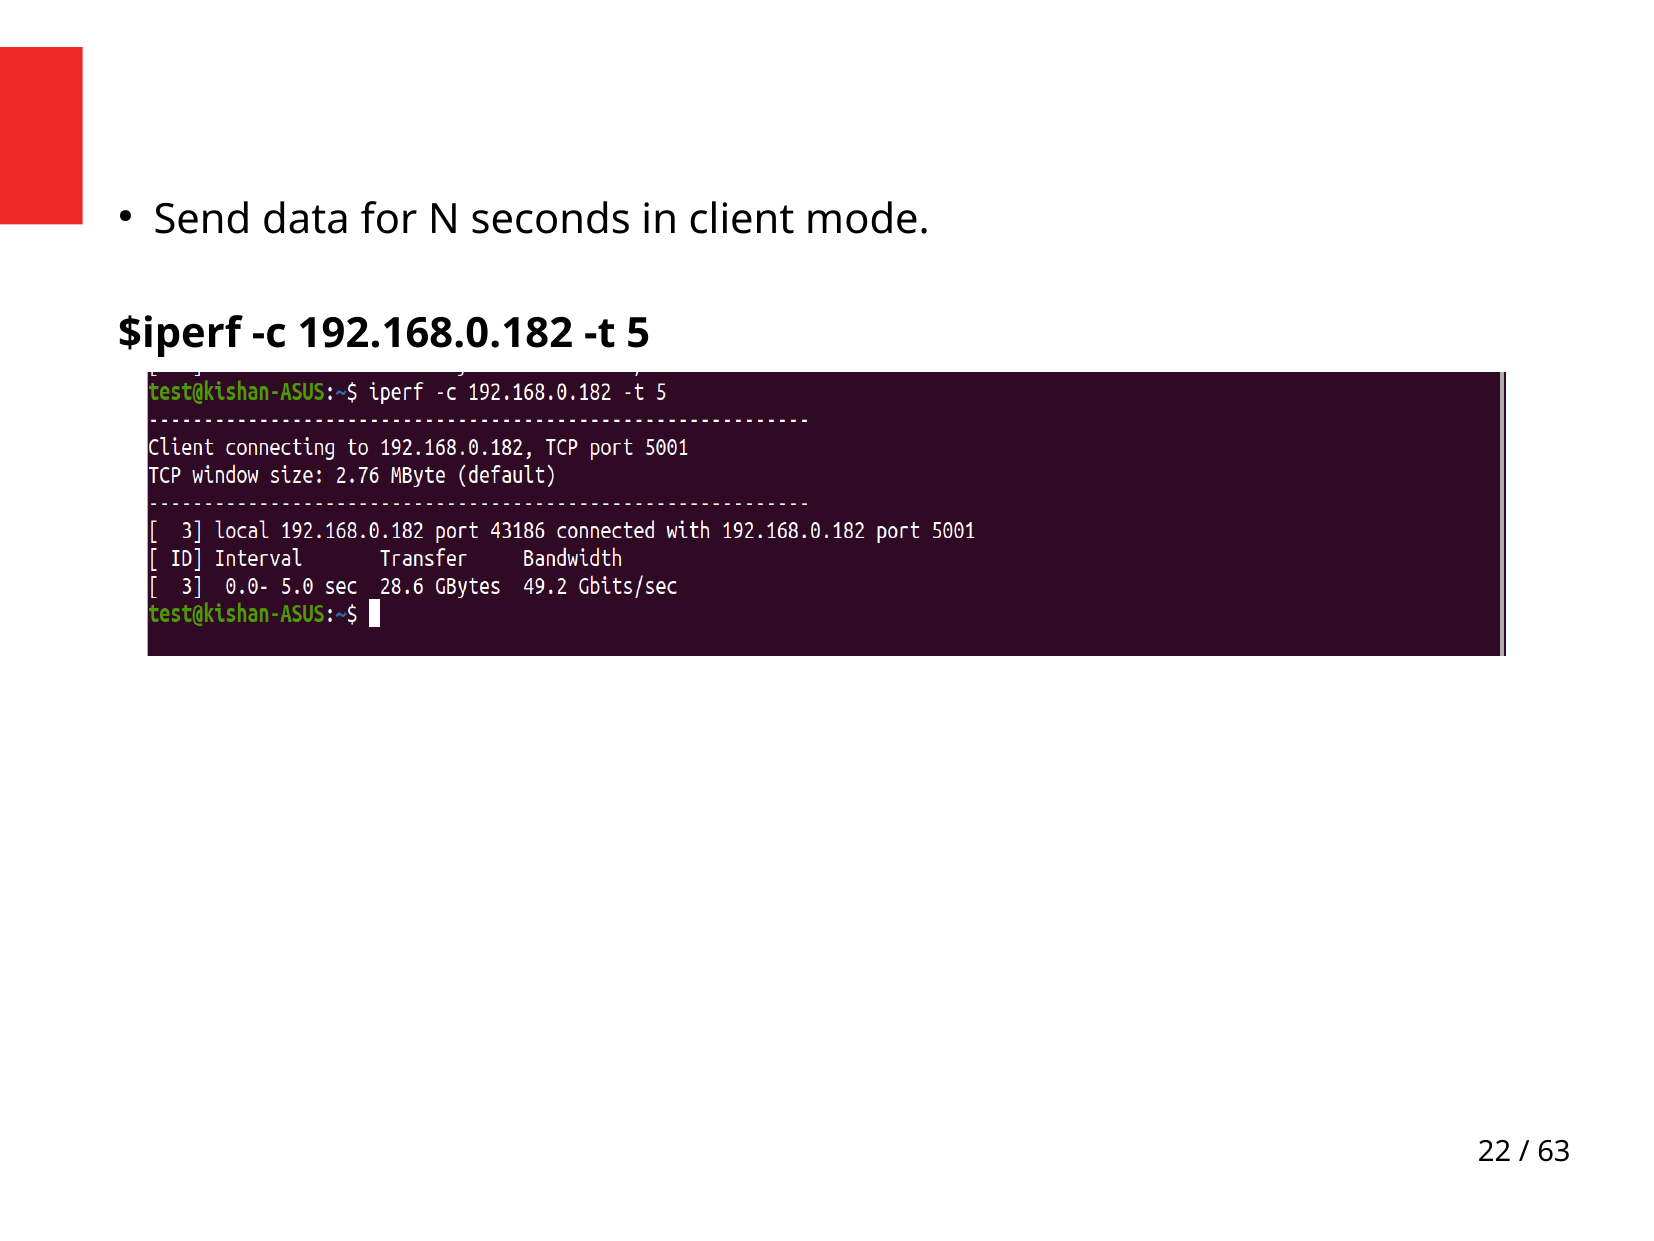

# Send data for N seconds in client mode.
$iperf -c 192.168.0.182 -t 5
22